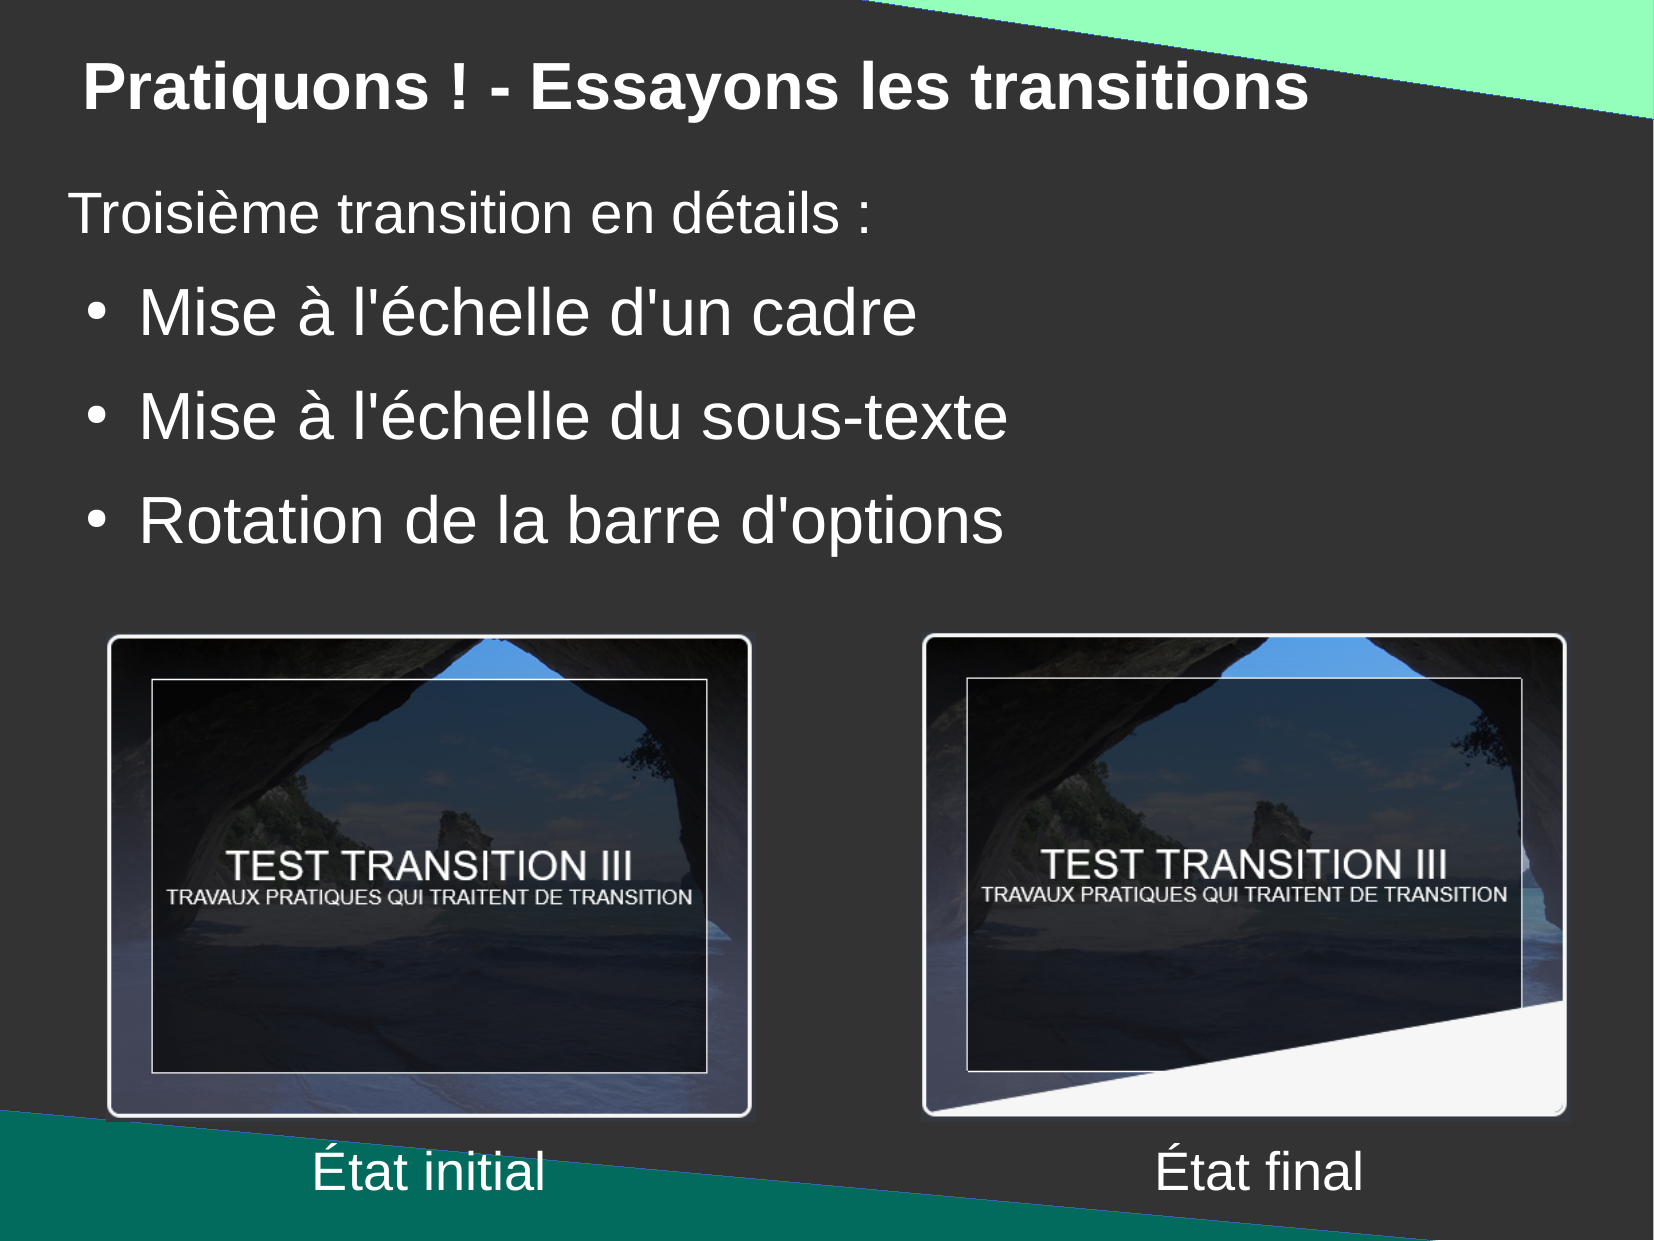

# Pratiquons ! - Essayons les transitions
Troisième transition en détails :
Mise à l'échelle d'un cadre
Mise à l'échelle du sous-texte
Rotation de la barre d'options
État initial
État final